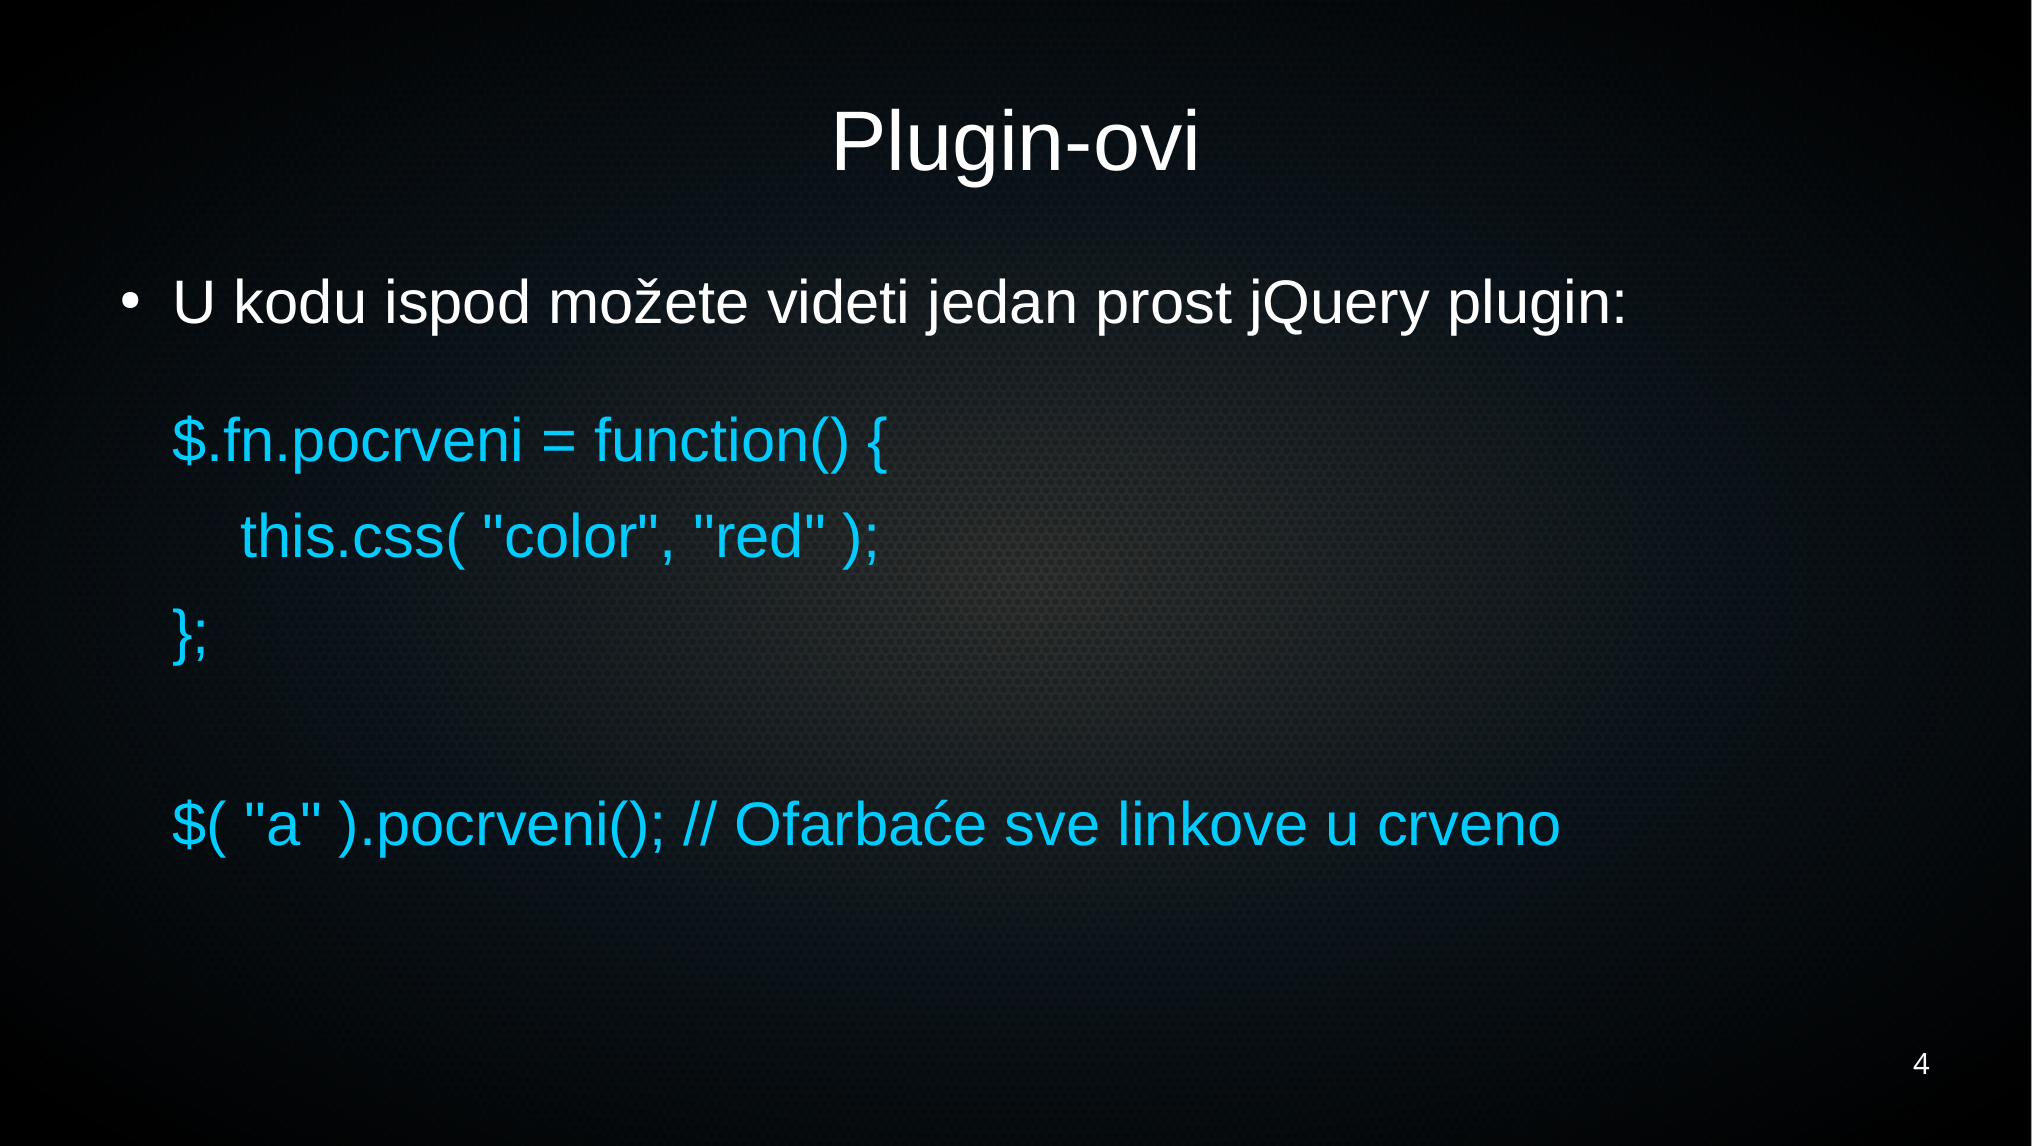

# Plugin-ovi
U kodu ispod možete videti jedan prost jQuery plugin:
$.fn.pocrveni = function() {
 this.css( "color", "red" );
};
$( "a" ).pocrveni(); // Ofarbaće sve linkove u crveno
4